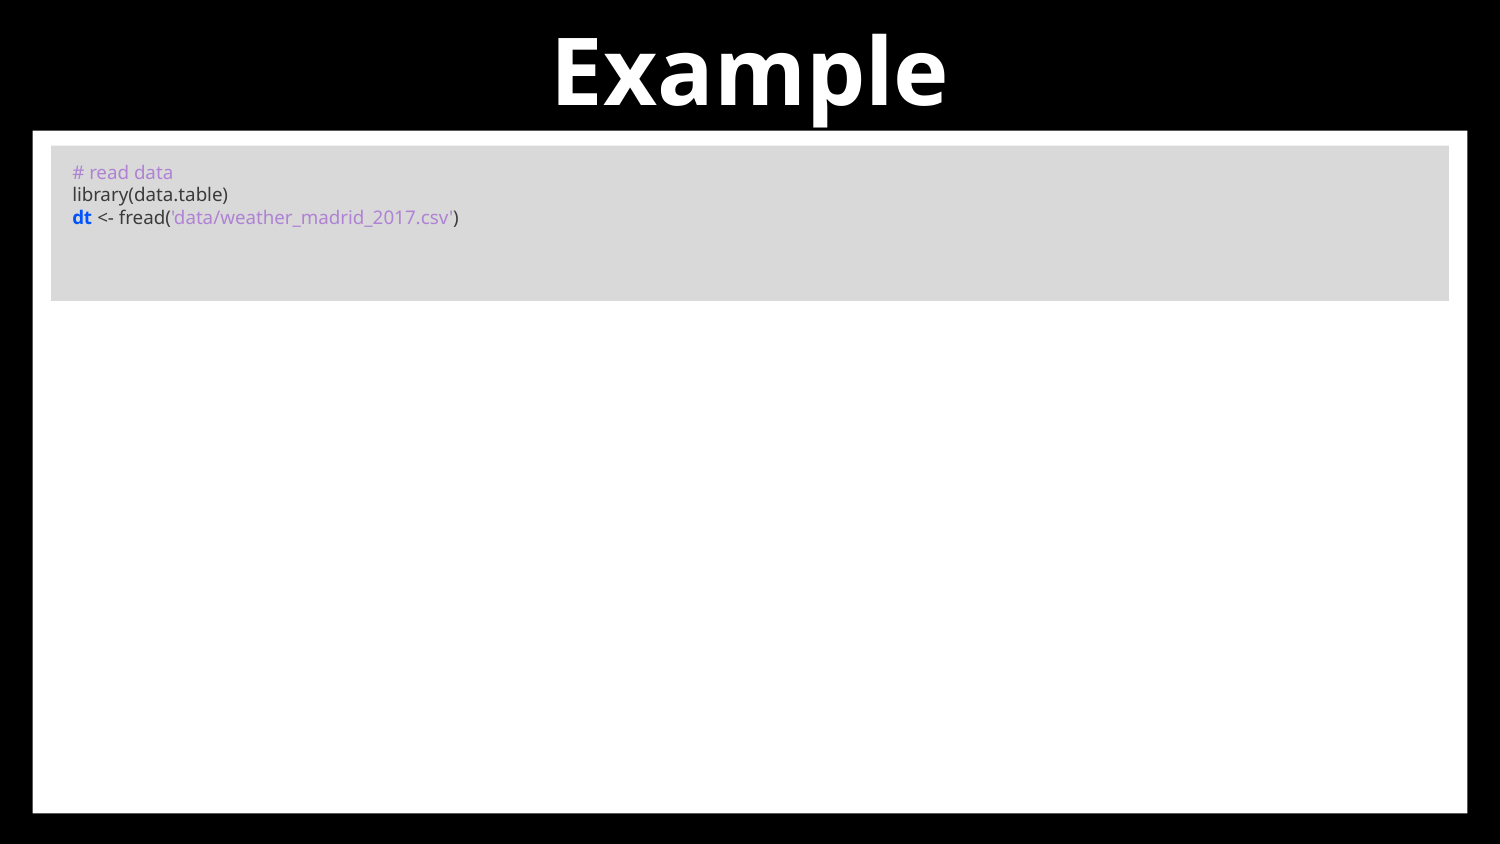

Example
# read data
library(data.table)
dt <- fread('data/weather_madrid_2017.csv')